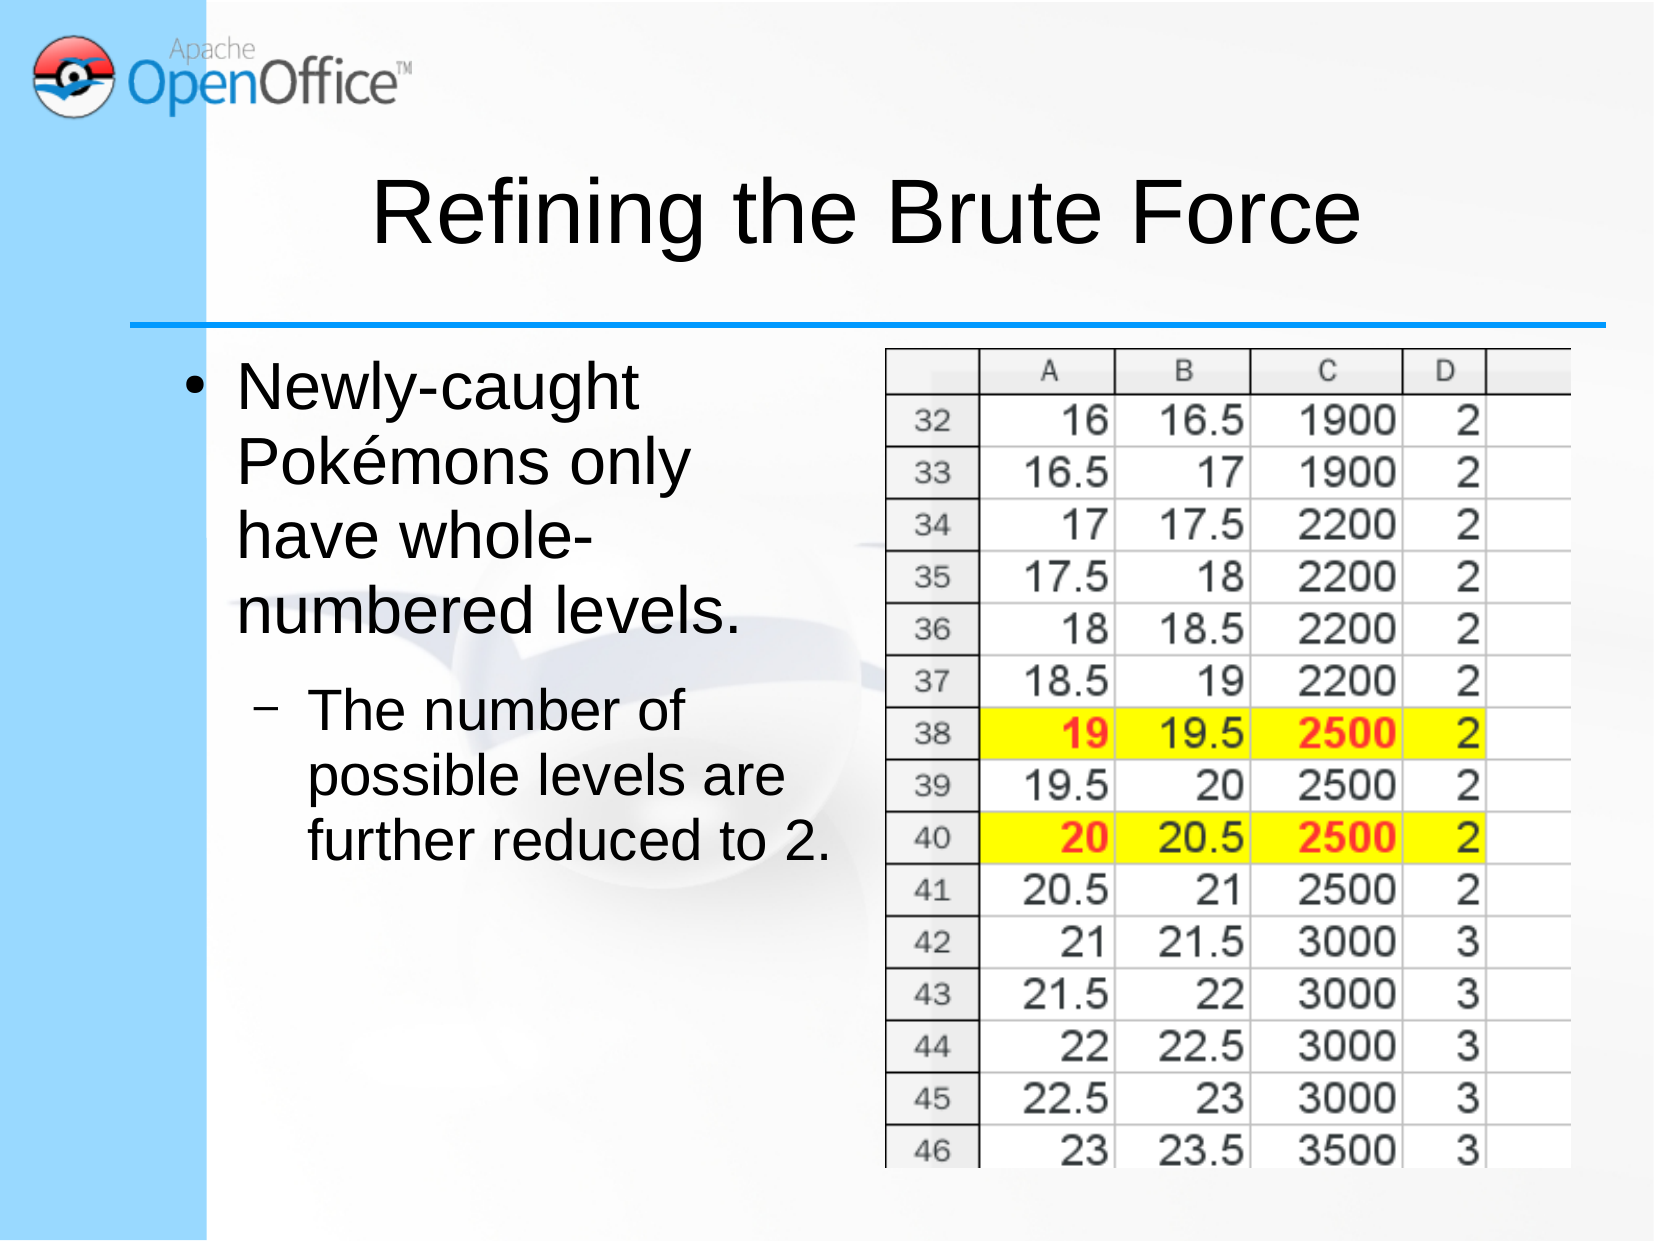

# Refining the Brute Force
Newly-caught Pokémons only have whole-numbered levels.
The number of possible levels are further reduced to 2.